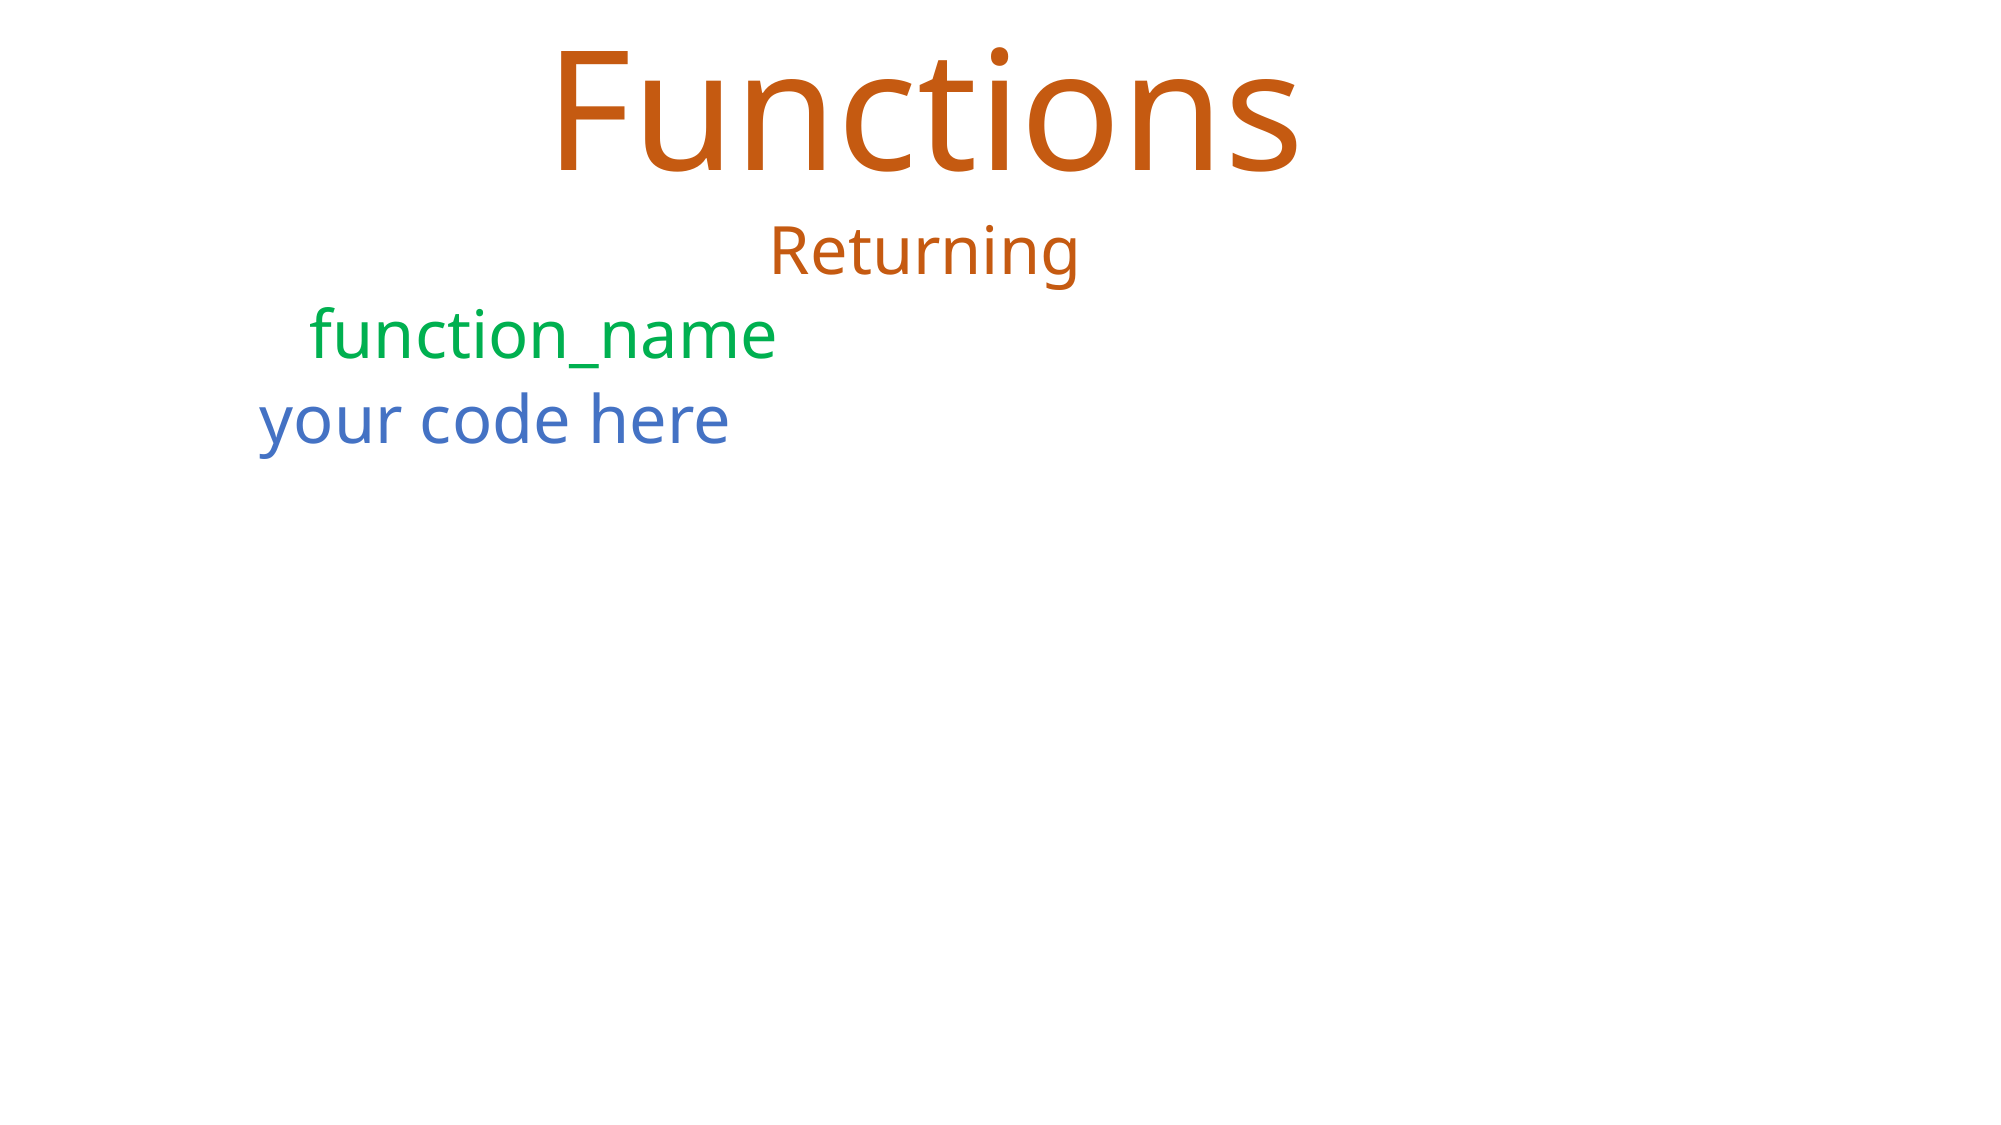

# Functions
Returning
def <function_name>(<param_1>, <param_2>, ...):
 <your code here>
 return <value>